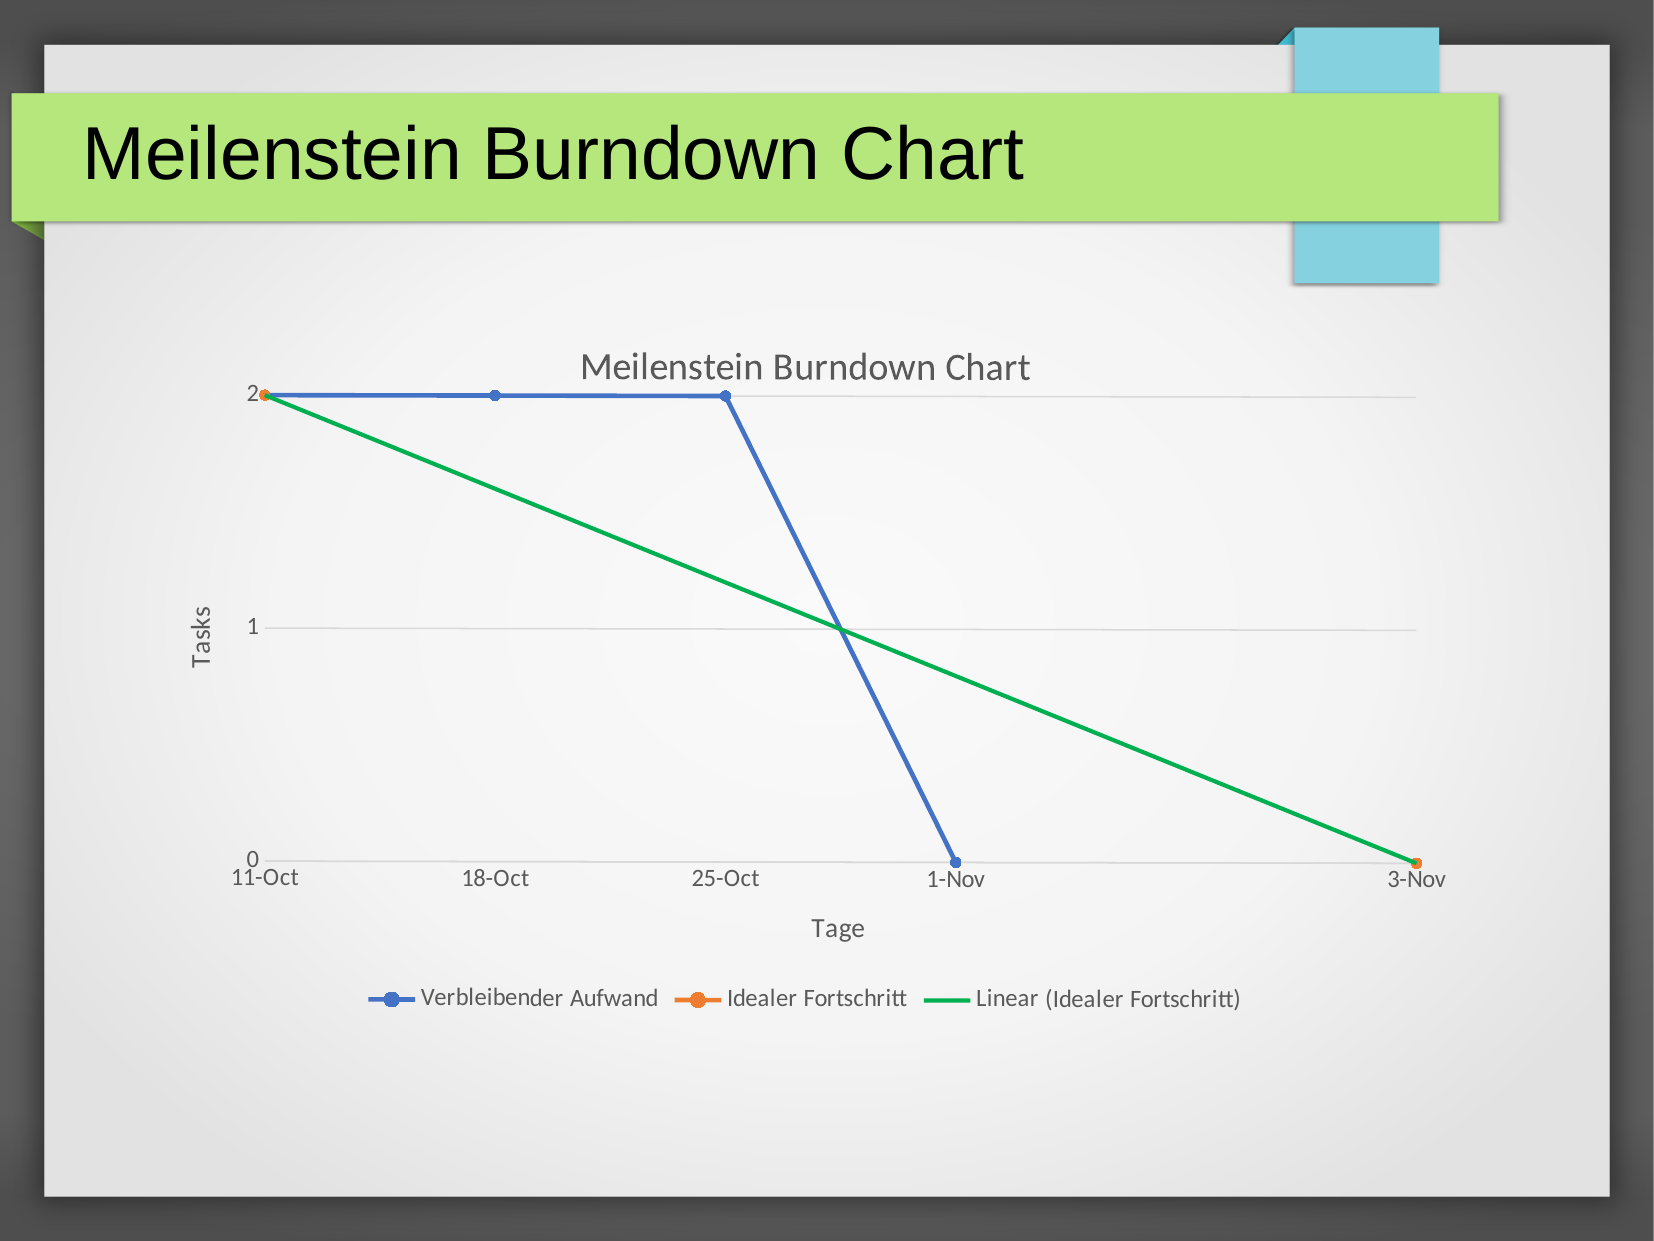

# Meilenstein Burndown Chart
### Chart: Meilenstein Burndown Chart
| Category | Verbleibender Aufwand | Idealer Fortschritt |
|---|---|---|
| 11-Oct | 2.0 | 2.0 |
| 18-Oct | 2.0 | None |
| 25-Oct | 2.0 | None |
| 1-Nov | 0.0 | None |
| None | None | None |
| 3-Nov | 0.0 | 0.0 |